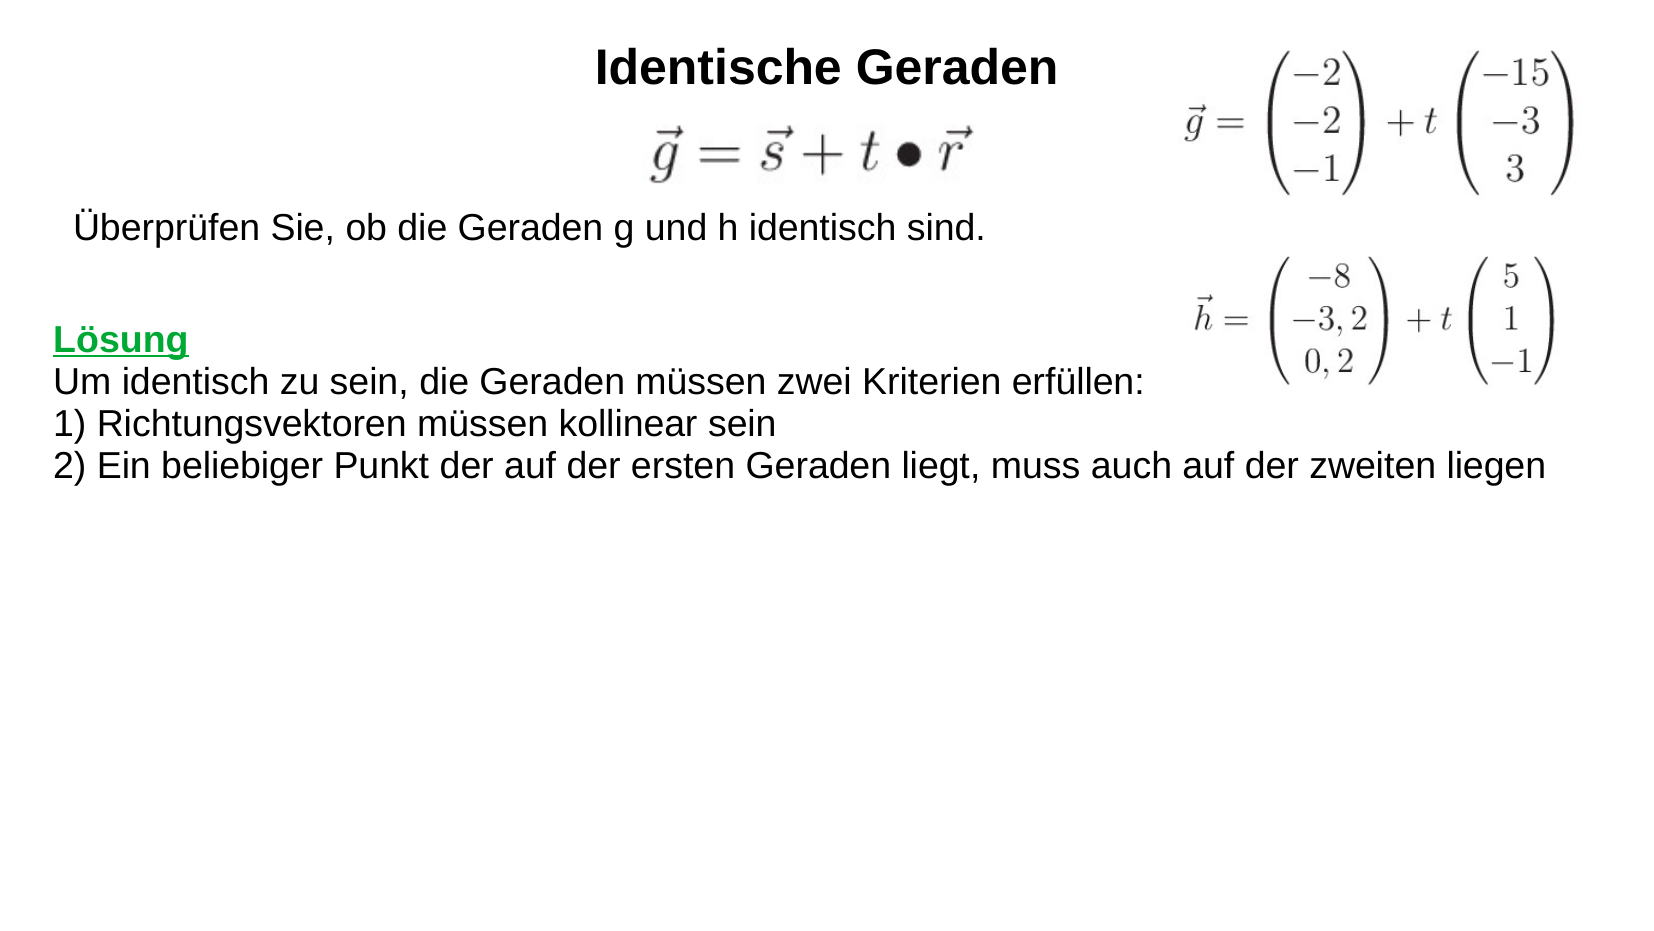

# Identische Geraden
Überprüfen Sie, ob die Geraden g und h identisch sind.
Lösung
Um identisch zu sein, die Geraden müssen zwei Kriterien erfüllen:
1) Richtungsvektoren müssen kollinear sein
2) Ein beliebiger Punkt der auf der ersten Geraden liegt, muss auch auf der zweiten liegen